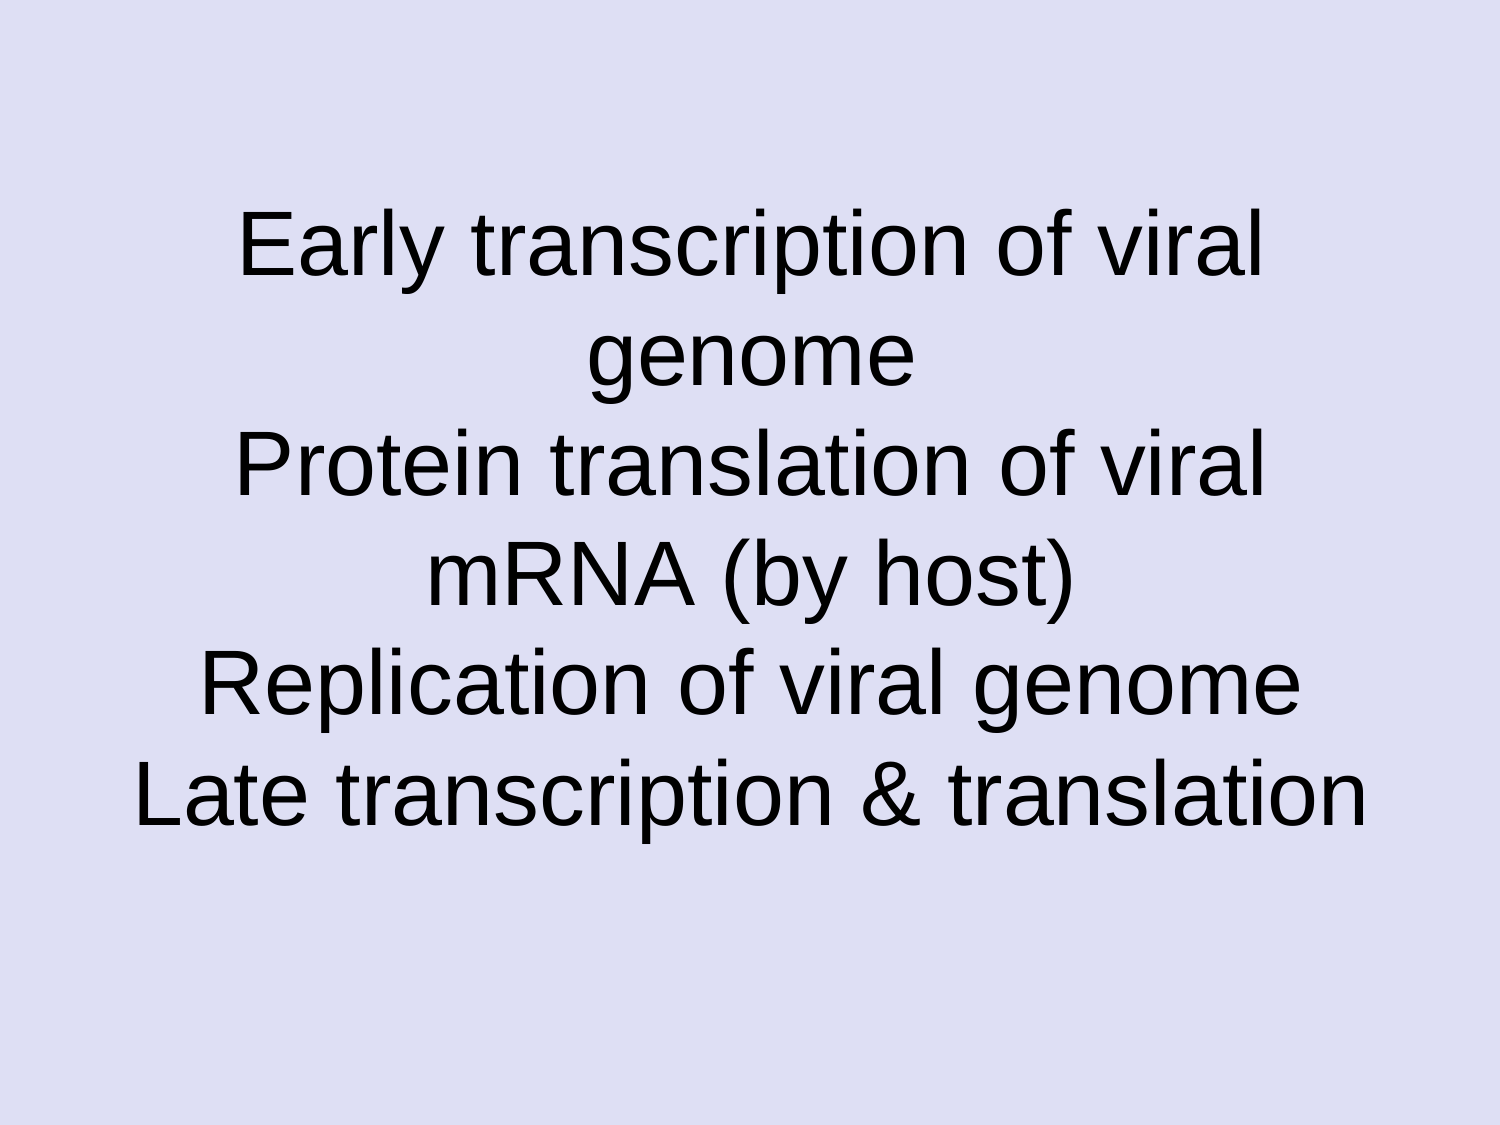

# Early transcription of viral genome Protein translation of viral mRNA (by host) Replication of viral genome Late transcription & translation